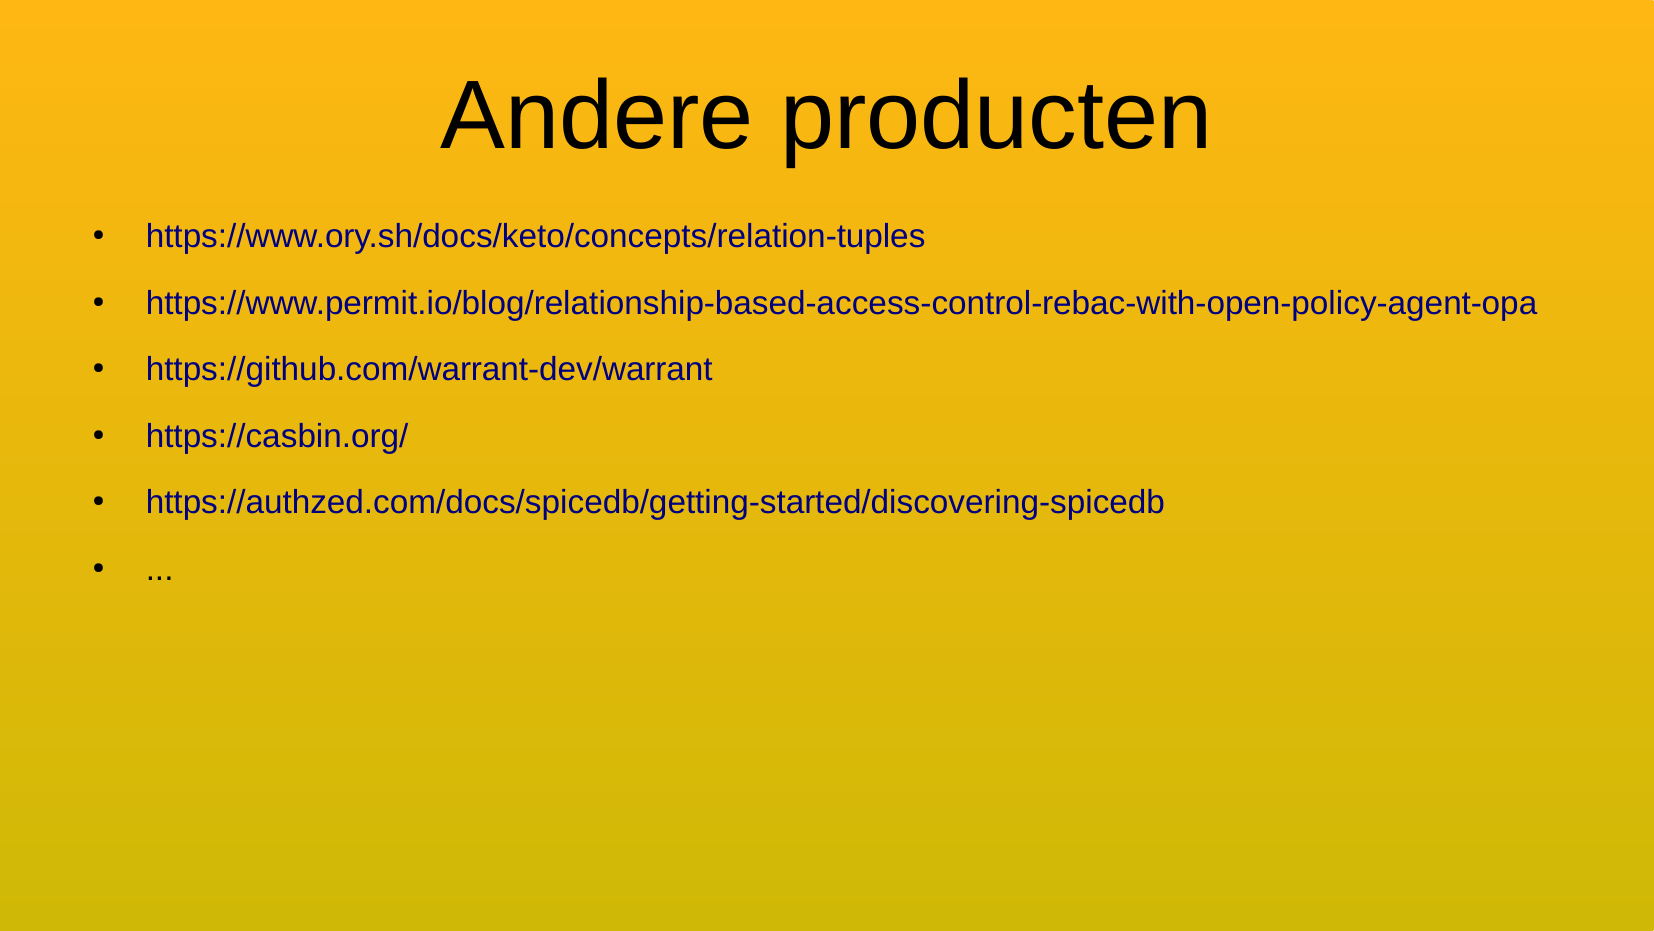

# Andere producten
https://www.ory.sh/docs/keto/concepts/relation-tuples
https://www.permit.io/blog/relationship-based-access-control-rebac-with-open-policy-agent-opa
https://github.com/warrant-dev/warrant
https://casbin.org/
https://authzed.com/docs/spicedb/getting-started/discovering-spicedb
...